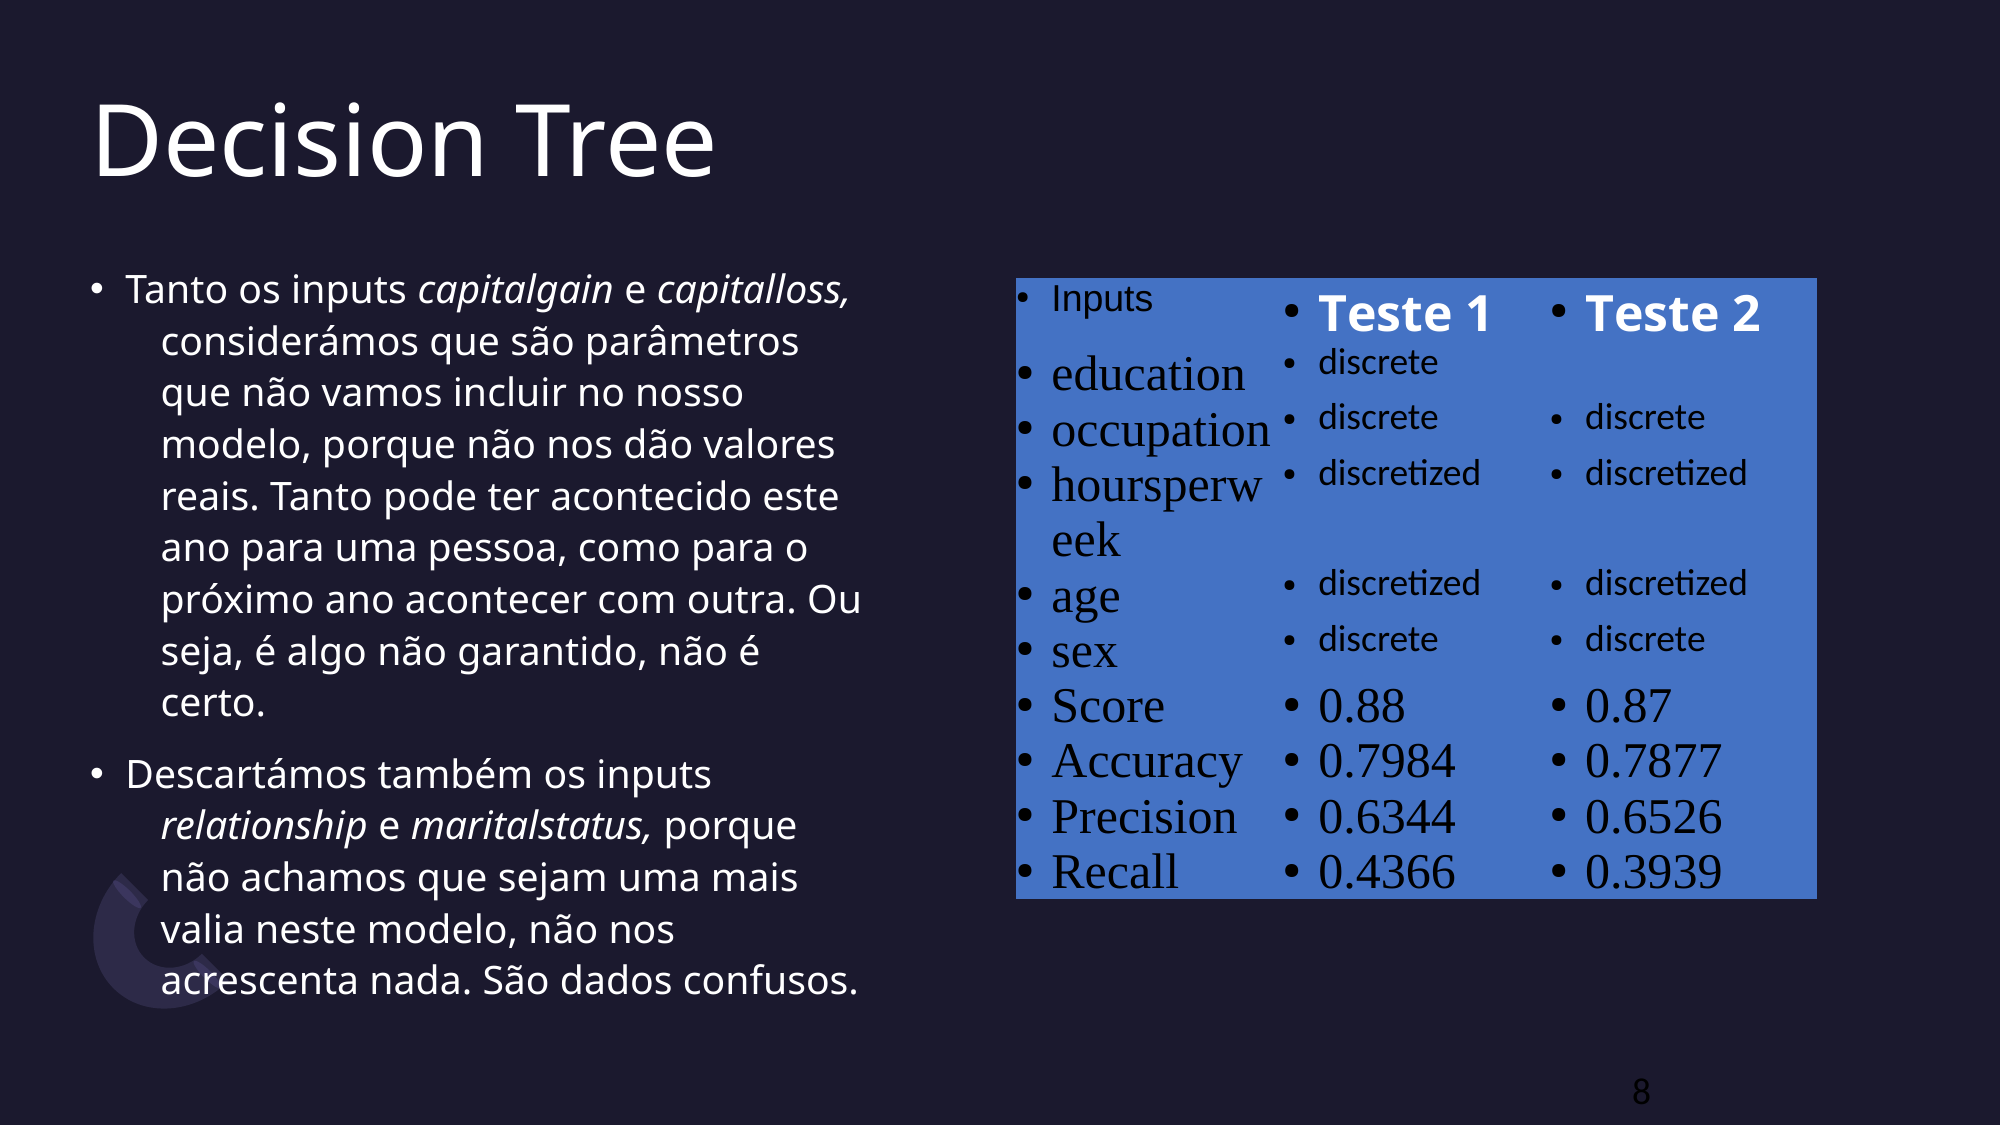

# Decision Tree
Tanto os inputs capitalgain e capitalloss, considerámos que são parâmetros que não vamos incluir no nosso modelo, porque não nos dão valores reais. Tanto pode ter acontecido este ano para uma pessoa, como para o próximo ano acontecer com outra. Ou seja, é algo não garantido, não é certo.
Descartámos também os inputs relationship e maritalstatus, porque não achamos que sejam uma mais valia neste modelo, não nos acrescenta nada. São dados confusos.
| Inputs | Teste 1 | Teste 2 |
| --- | --- | --- |
| education | discrete | |
| occupation | discrete | discrete |
| hoursperweek | discretized | discretized |
| age | discretized | discretized |
| sex | discrete | discrete |
| Score | 0.88 | 0.87 |
| Accuracy | 0.7984 | 0.7877 |
| Precision | 0.6344 | 0.6526 |
| Recall | 0.4366 | 0.3939 |